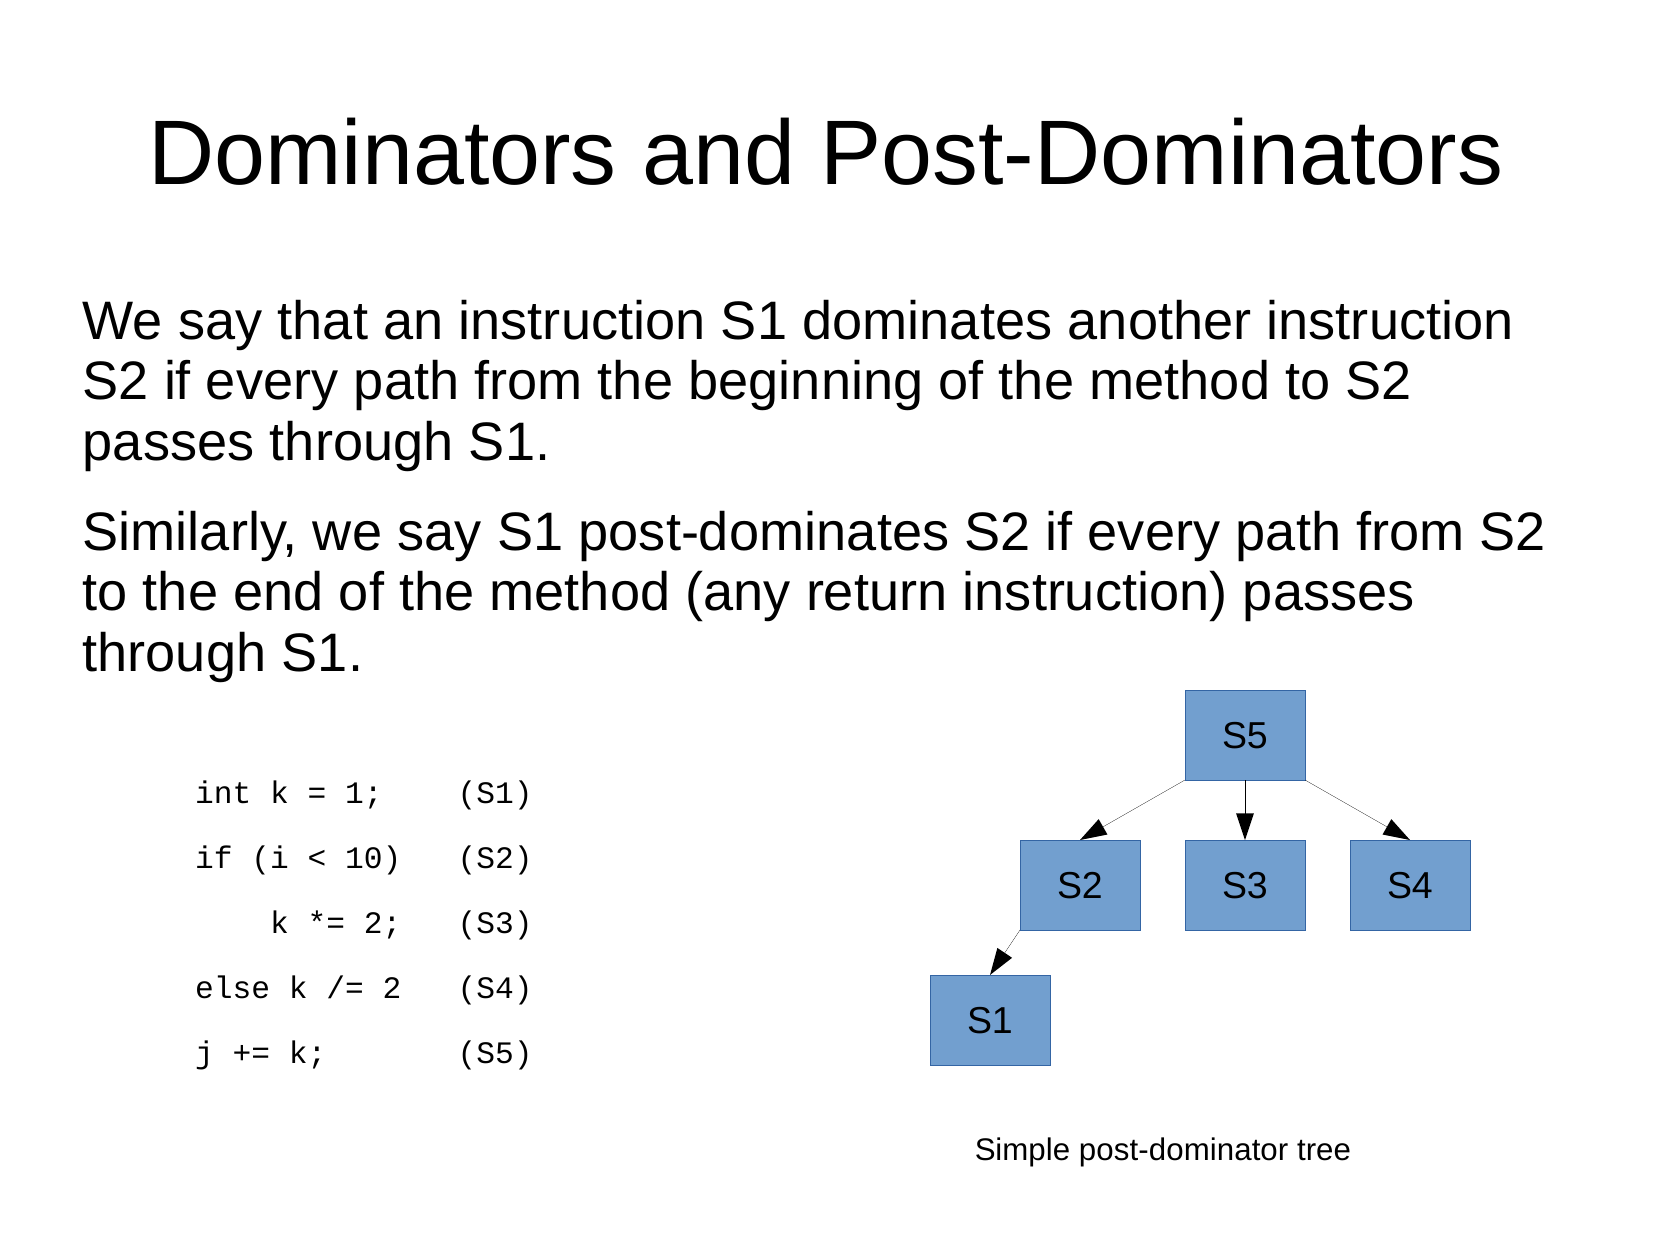

# Dominators and Post-Dominators
We say that an instruction S1 dominates another instruction S2 if every path from the beginning of the method to S2 passes through S1.
Similarly, we say S1 post-dominates S2 if every path from S2 to the end of the method (any return instruction) passes through S1.
 int k = 1; (S1)
 if (i < 10) (S2)
 k *= 2; (S3)
 else k /= 2 (S4)
 j += k; (S5)
S5
S2
S3
S4
S1
Simple post-dominator tree